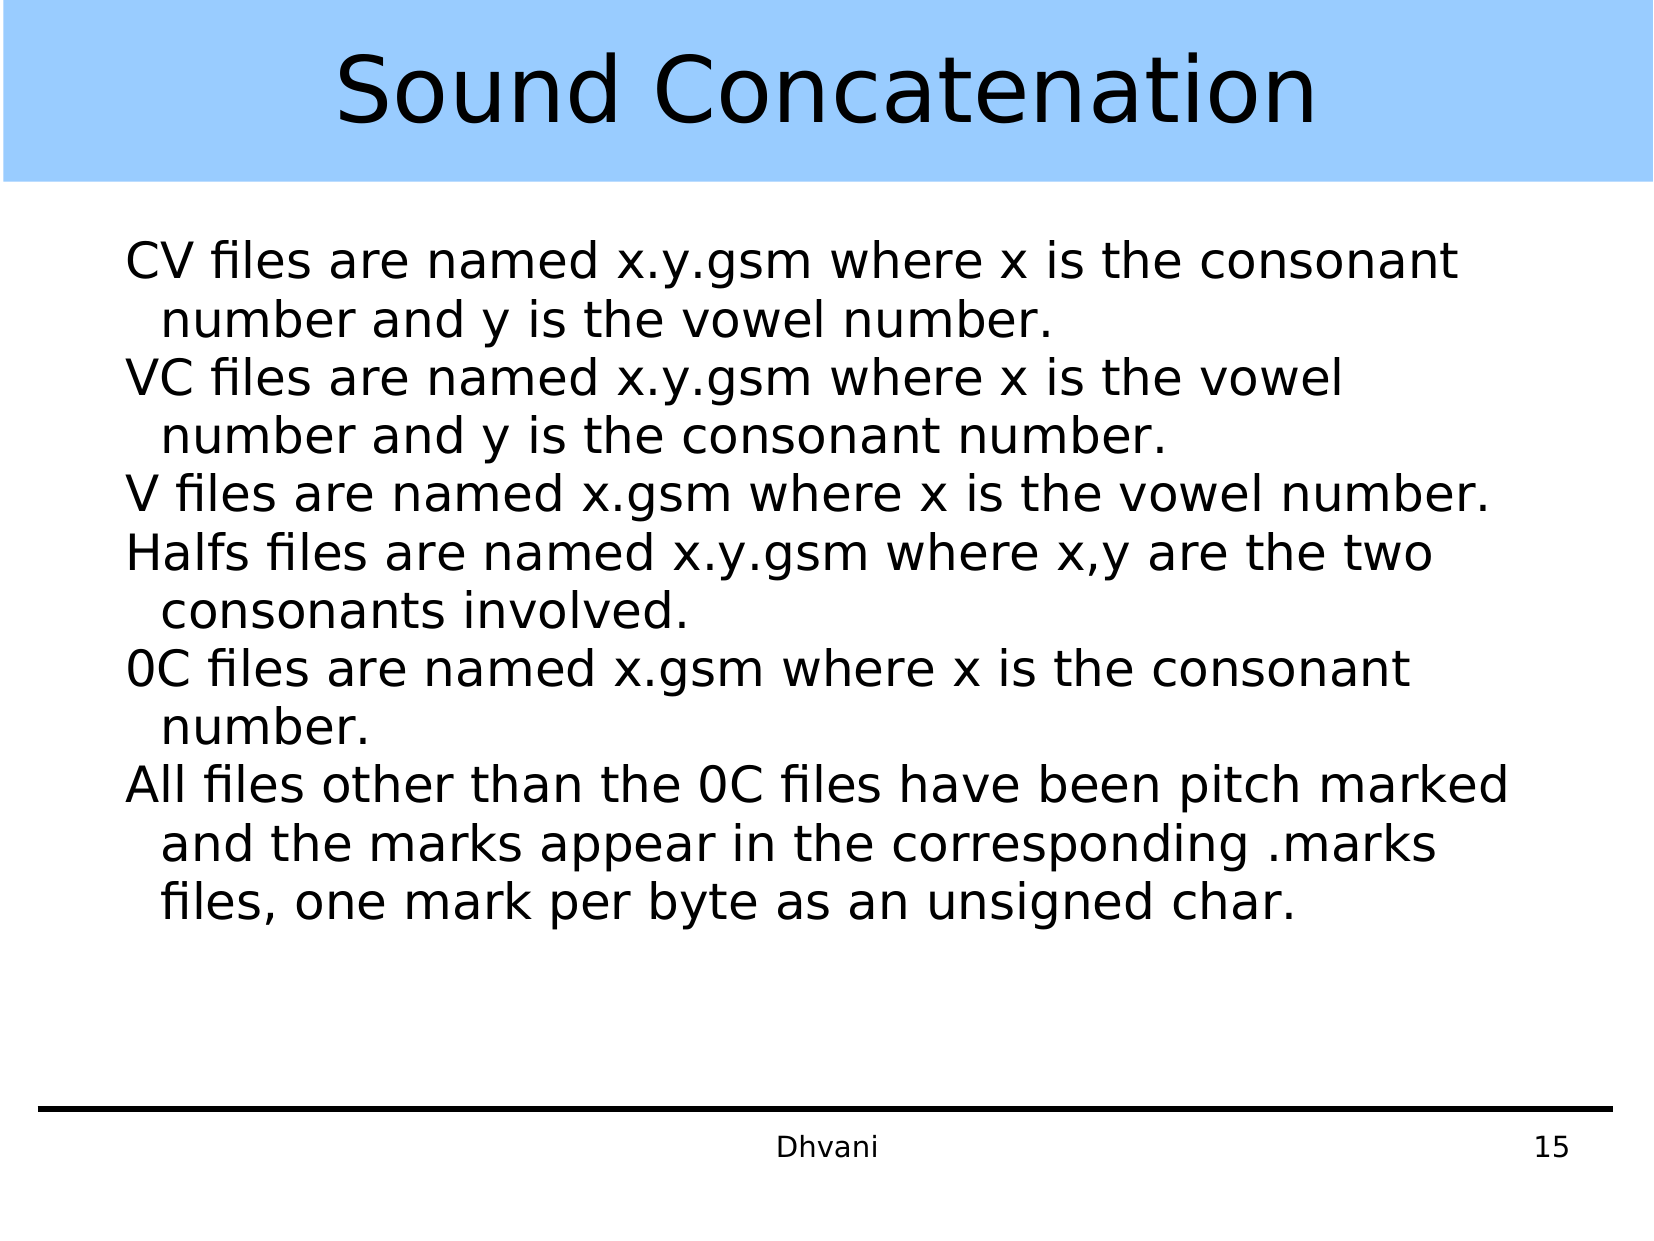

# Sound Concatenation
CV files are named x.y.gsm where x is the consonant number and y is the vowel number.
VC files are named x.y.gsm where x is the vowel number and y is the consonant number.
V files are named x.gsm where x is the vowel number.
Halfs files are named x.y.gsm where x,y are the two consonants involved.
0C files are named x.gsm where x is the consonant number.
All files other than the 0C files have been pitch marked and the marks appear in the corresponding .marks files, one mark per byte as an unsigned char.
Dhvani
15